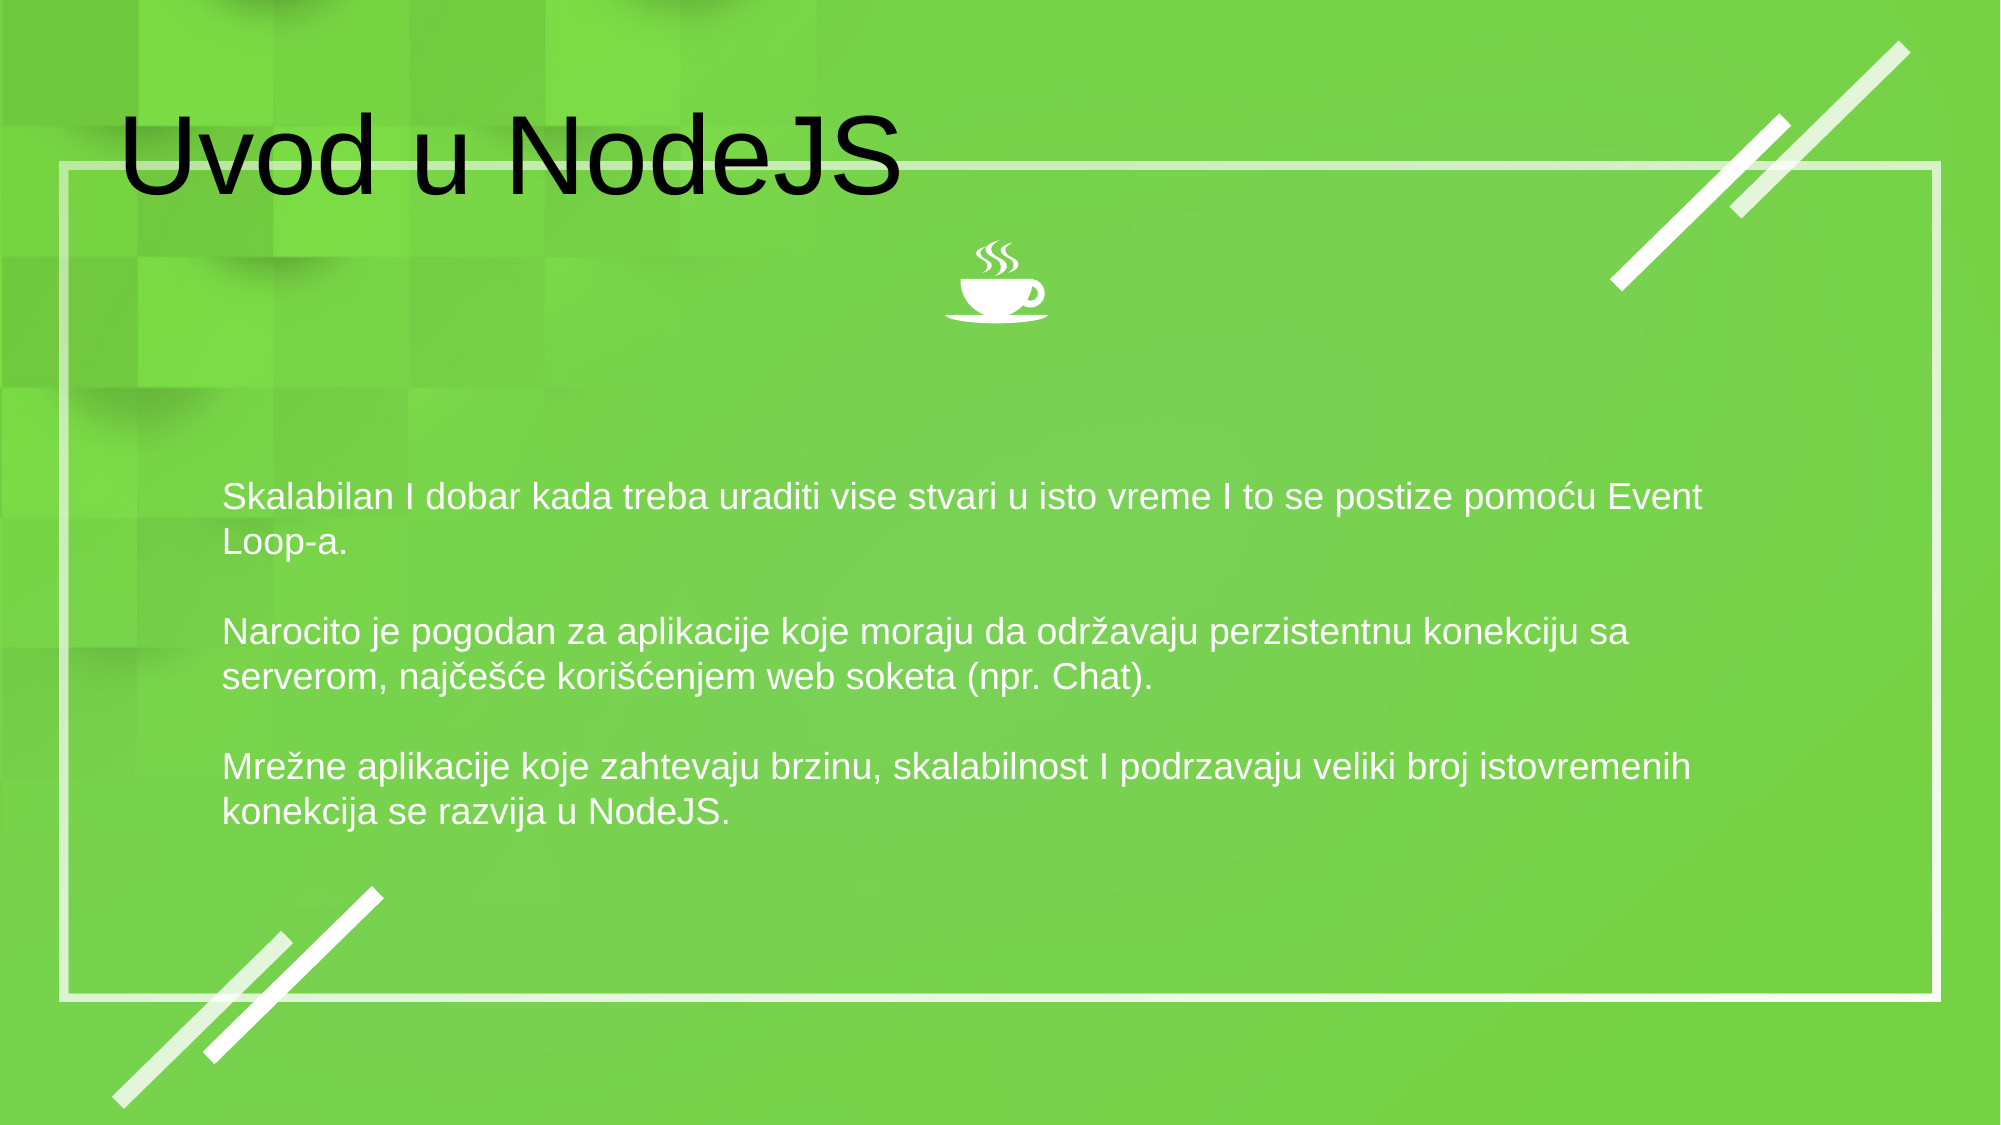

Uvod u NodeJS
Skalabilan I dobar kada treba uraditi vise stvari u isto vreme I to se postize pomoću Event Loop-a.
Narocito je pogodan za aplikacije koje moraju da održavaju perzistentnu konekciju sa serverom, najčešće korišćenjem web soketa (npr. Chat).
Mrežne aplikacije koje zahtevaju brzinu, skalabilnost I podrzavaju veliki broj istovremenih konekcija se razvija u NodeJS.